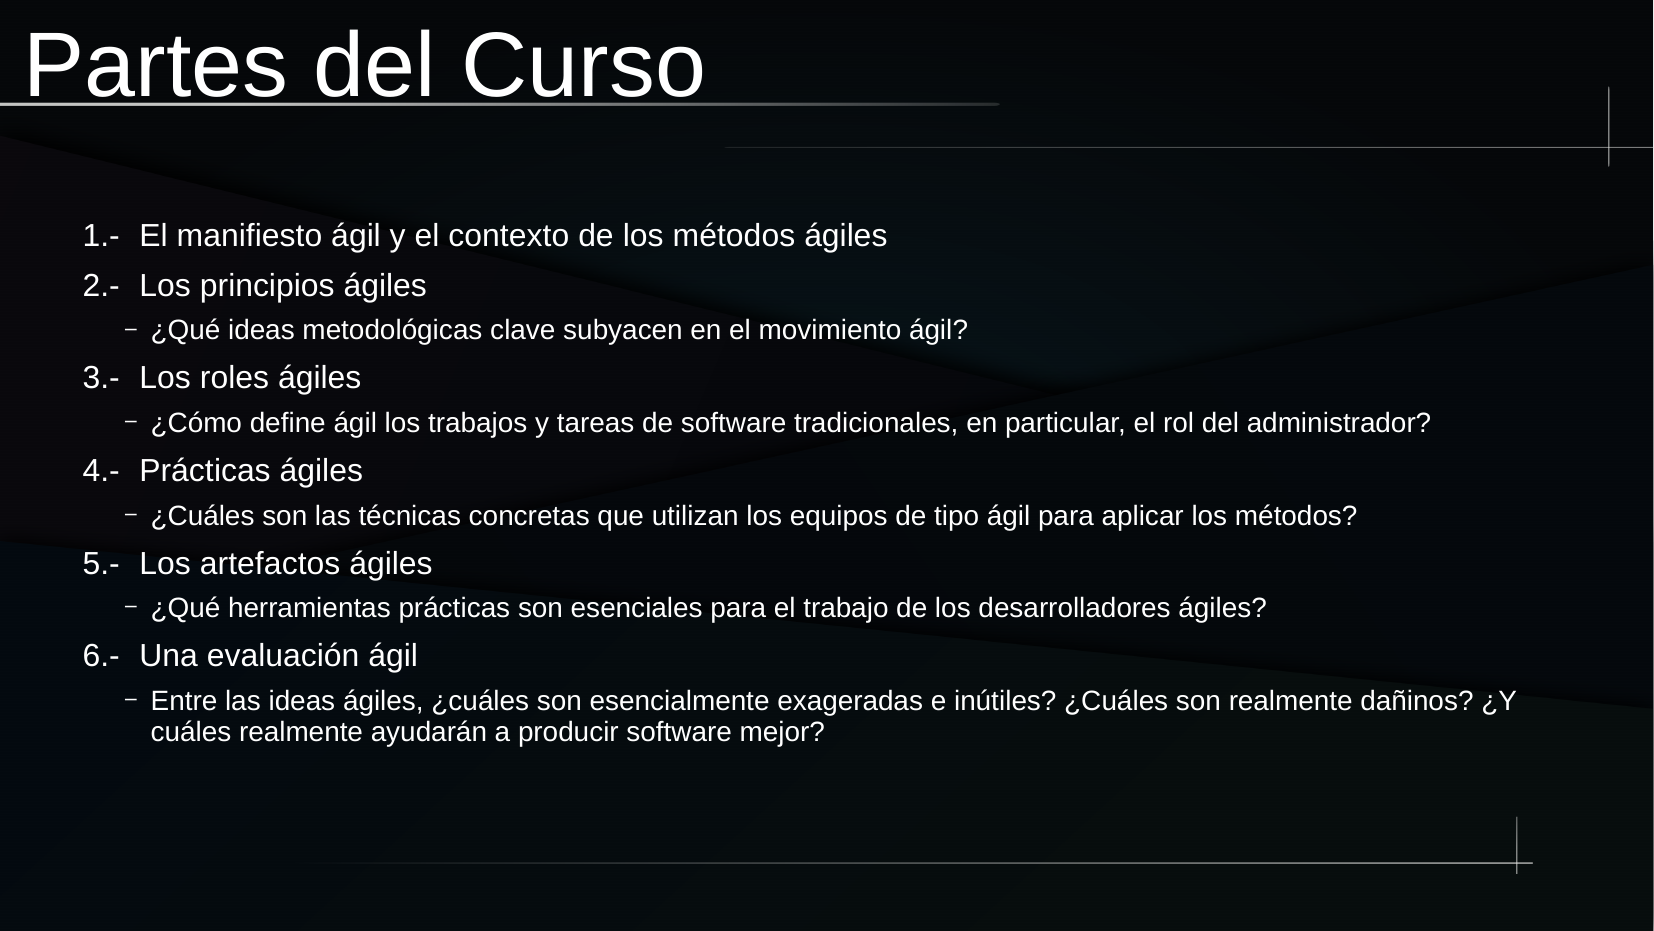

# Partes del Curso
El manifiesto ágil y el contexto de los métodos ágiles
Los principios ágiles
¿Qué ideas metodológicas clave subyacen en el movimiento ágil?
Los roles ágiles
¿Cómo define ágil los trabajos y tareas de software tradicionales, en particular, el rol del administrador?
Prácticas ágiles
¿Cuáles son las técnicas concretas que utilizan los equipos de tipo ágil para aplicar los métodos?
Los artefactos ágiles
¿Qué herramientas prácticas son esenciales para el trabajo de los desarrolladores ágiles?
Una evaluación ágil
Entre las ideas ágiles, ¿cuáles son esencialmente exageradas e inútiles? ¿Cuáles son realmente dañinos? ¿Y cuáles realmente ayudarán a producir software mejor?